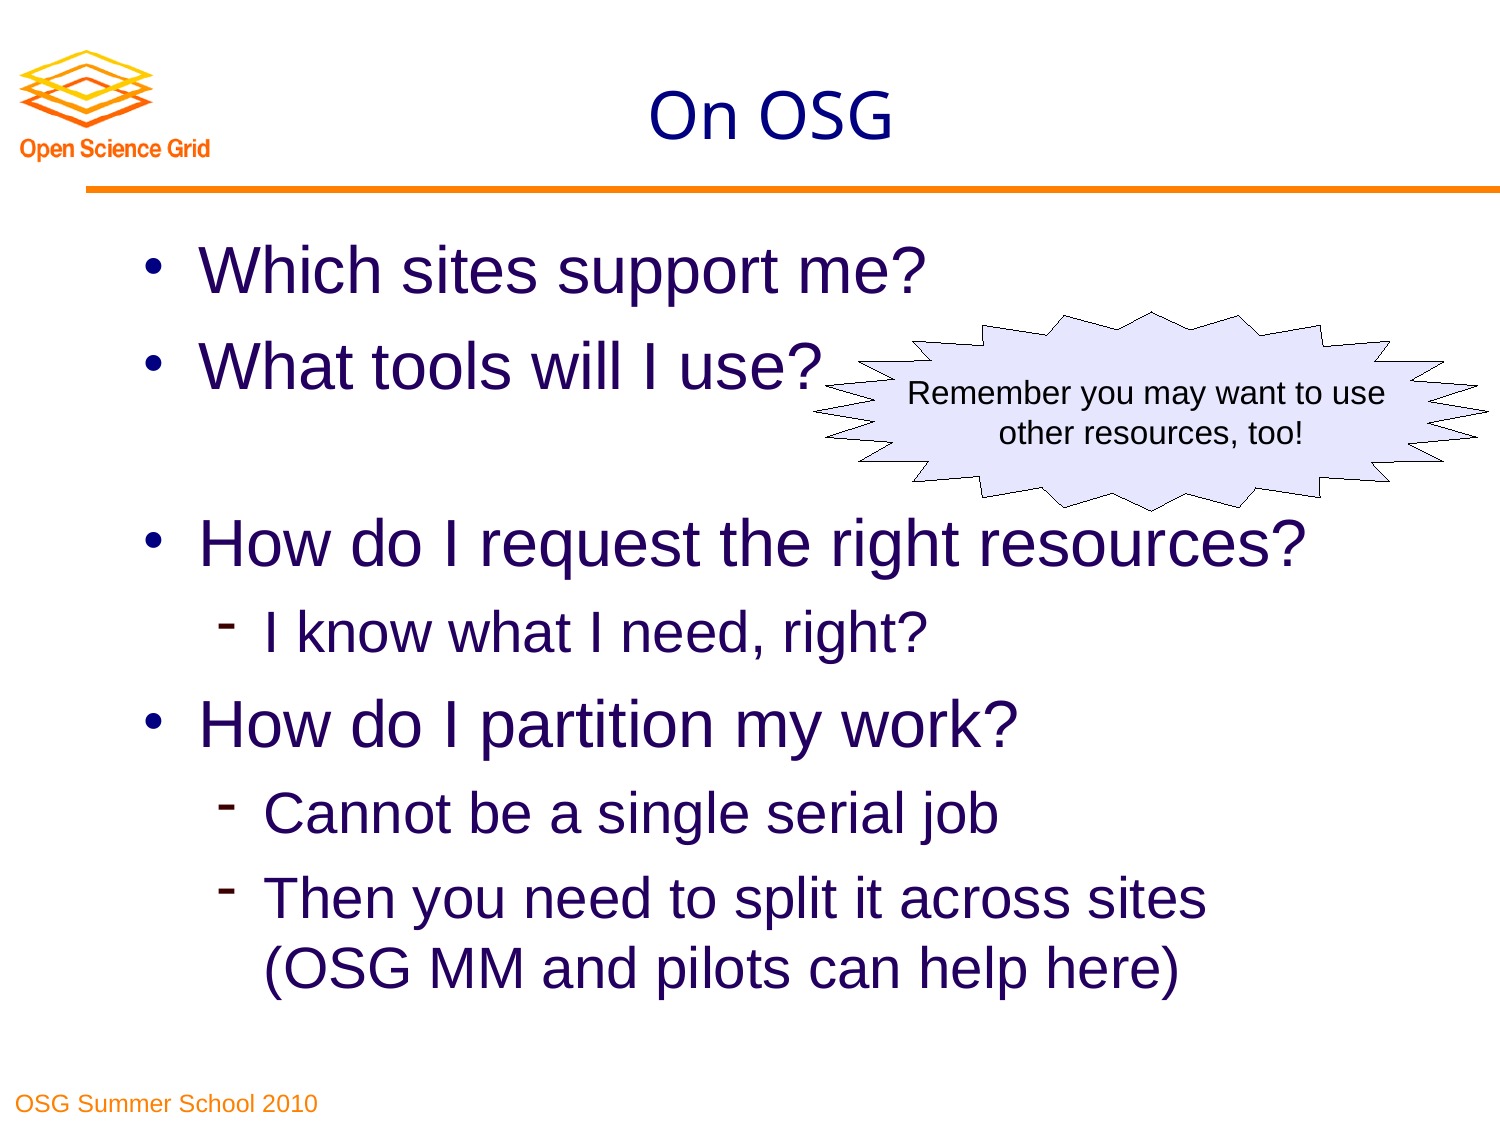

# On OSG
Which sites support me?
What tools will I use?
How do I request the right resources?
I know what I need, right?
How do I partition my work?
Cannot be a single serial job
Then you need to split it across sites
(OSG MM and pilots can help here)
Remember you may want to use
other resources, too!